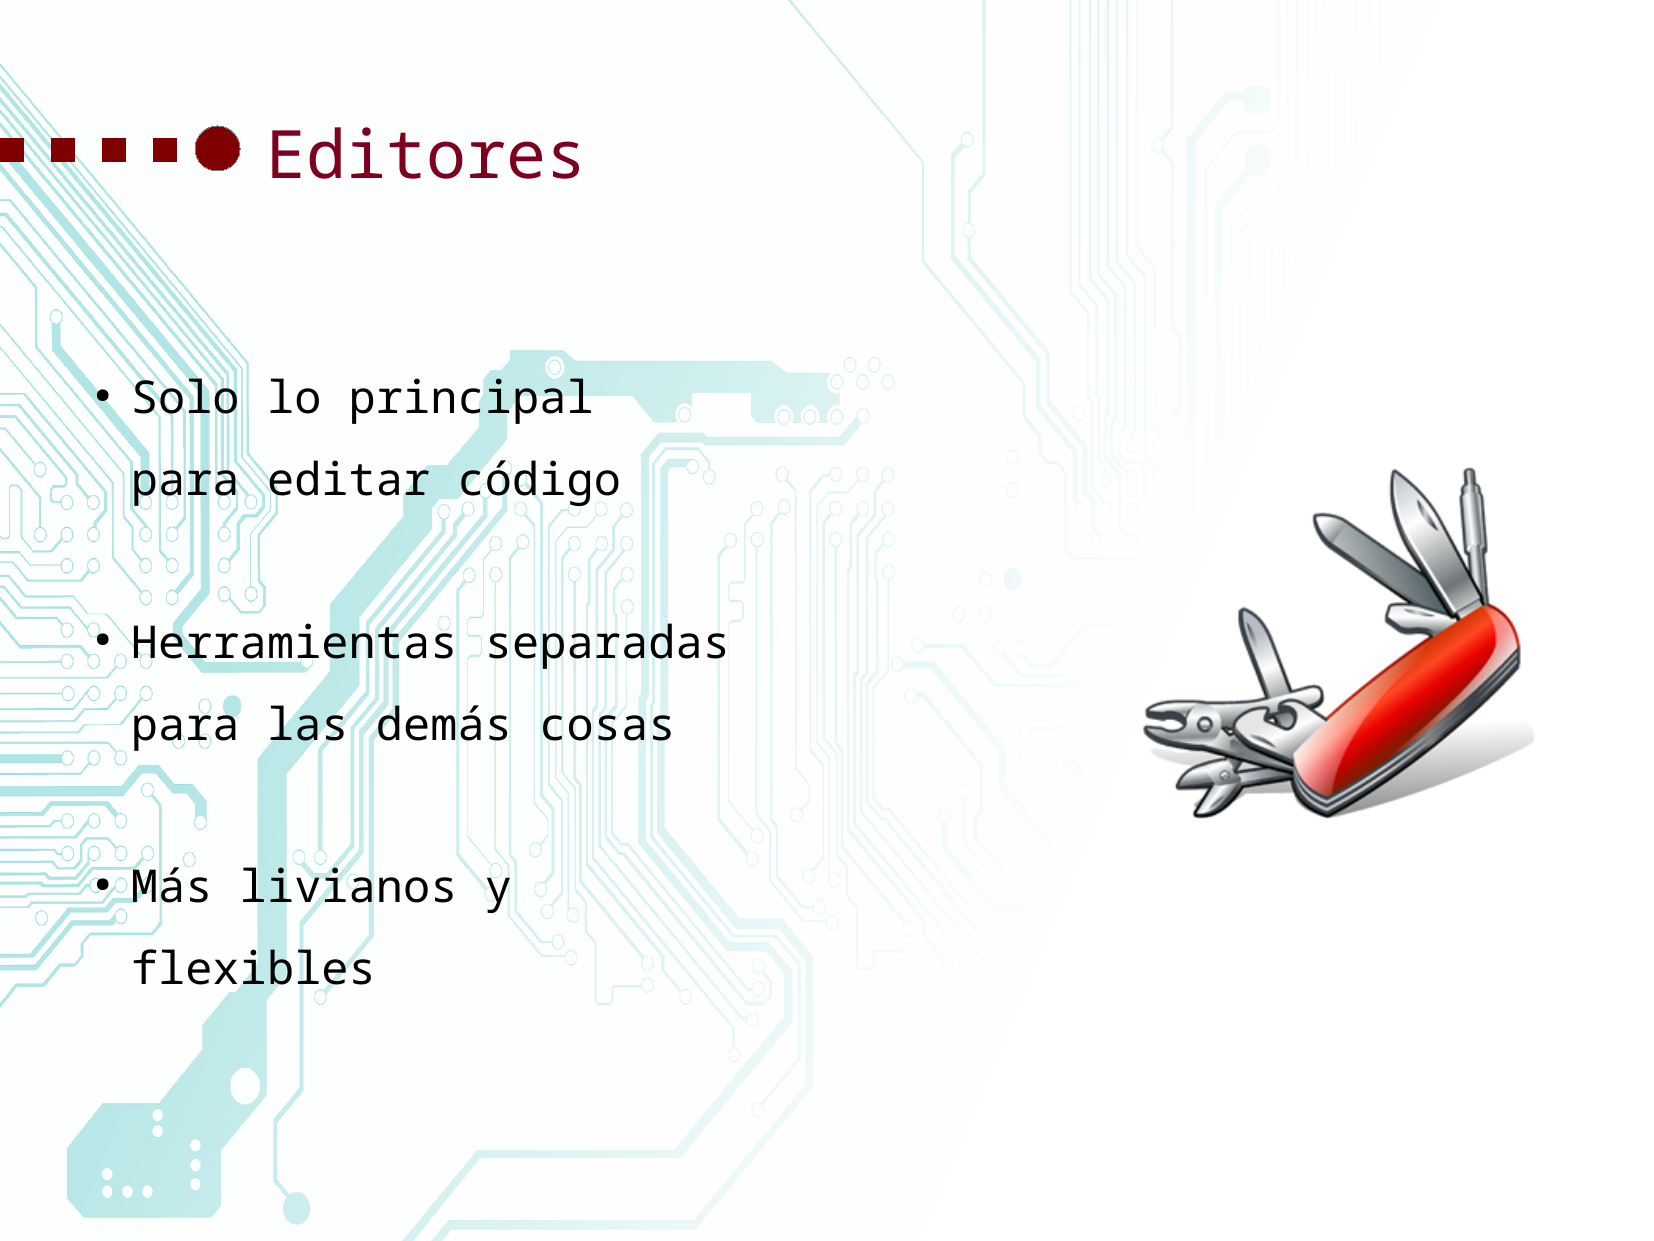

# Editores
Solo lo principal
para editar código
Herramientas separadas
para las demás cosas
Más livianos y
flexibles